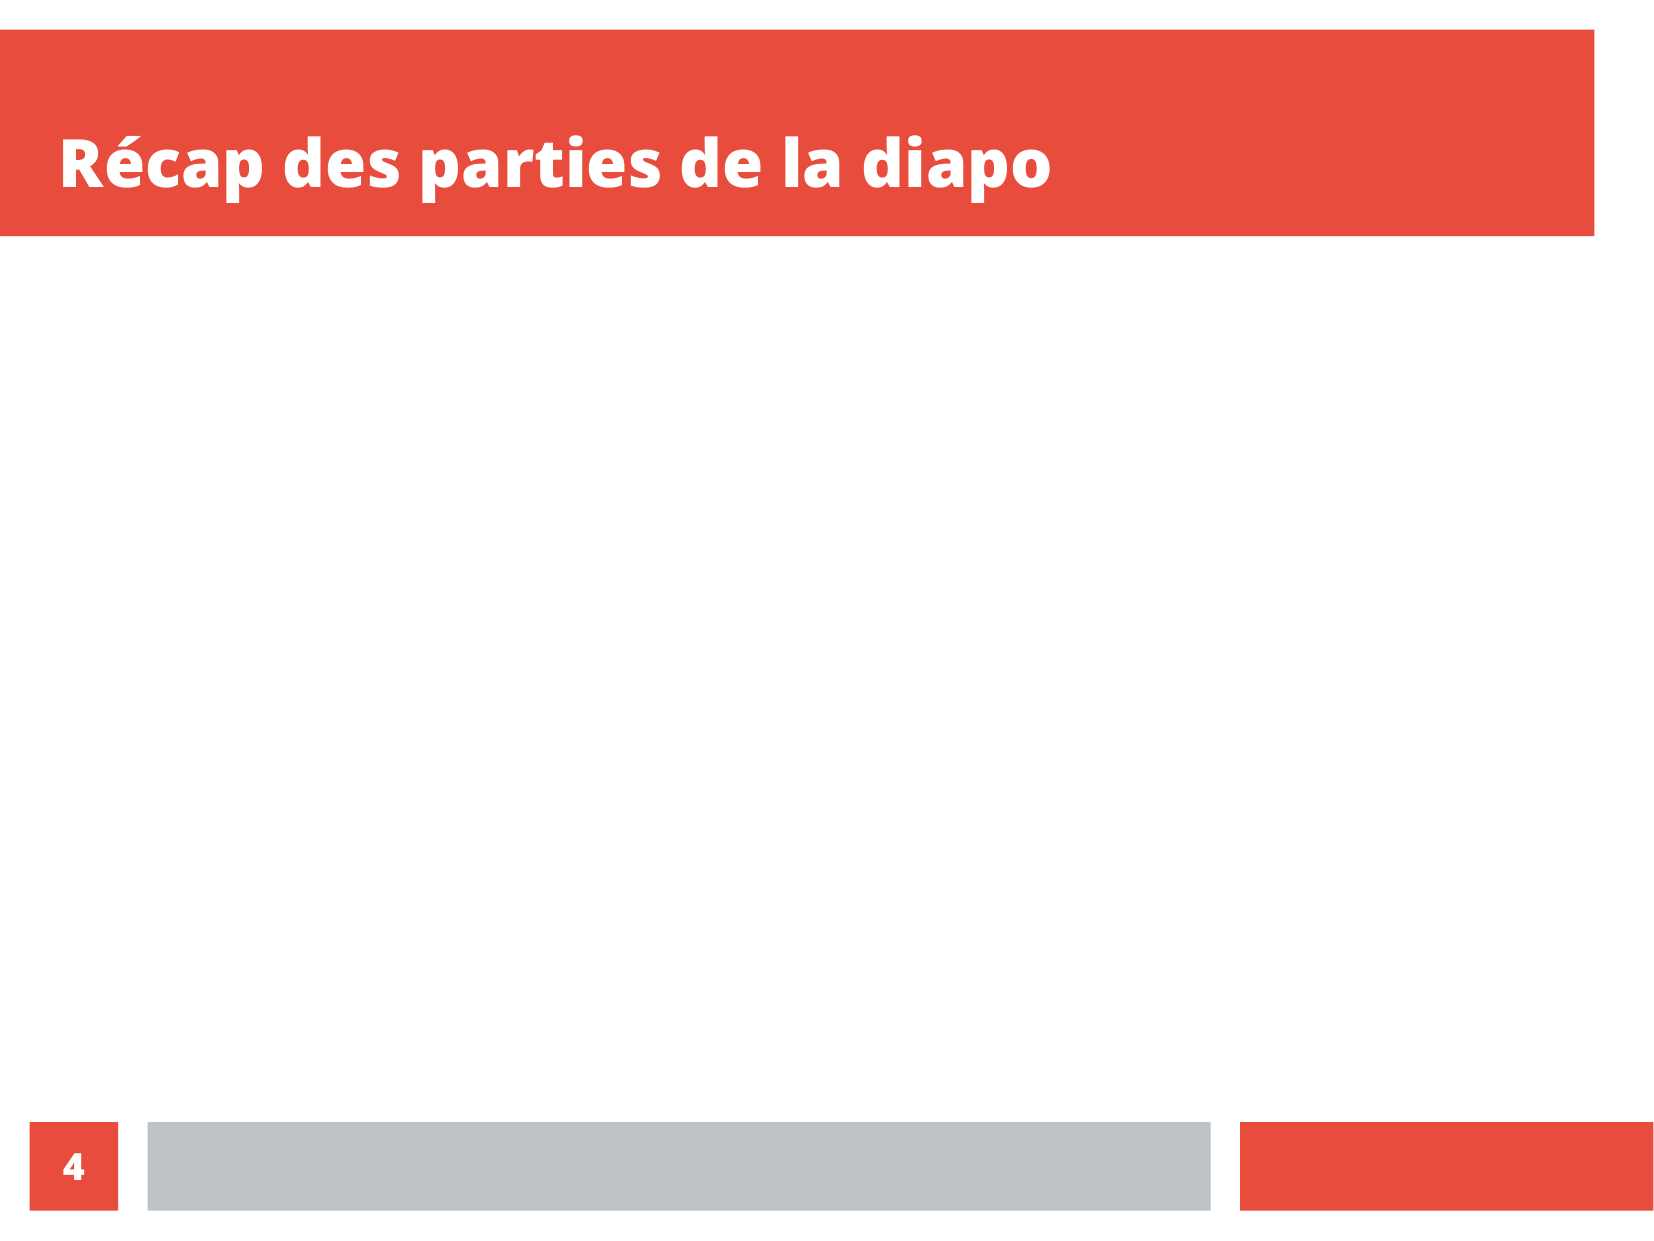

# Récap des parties de la diapo
4